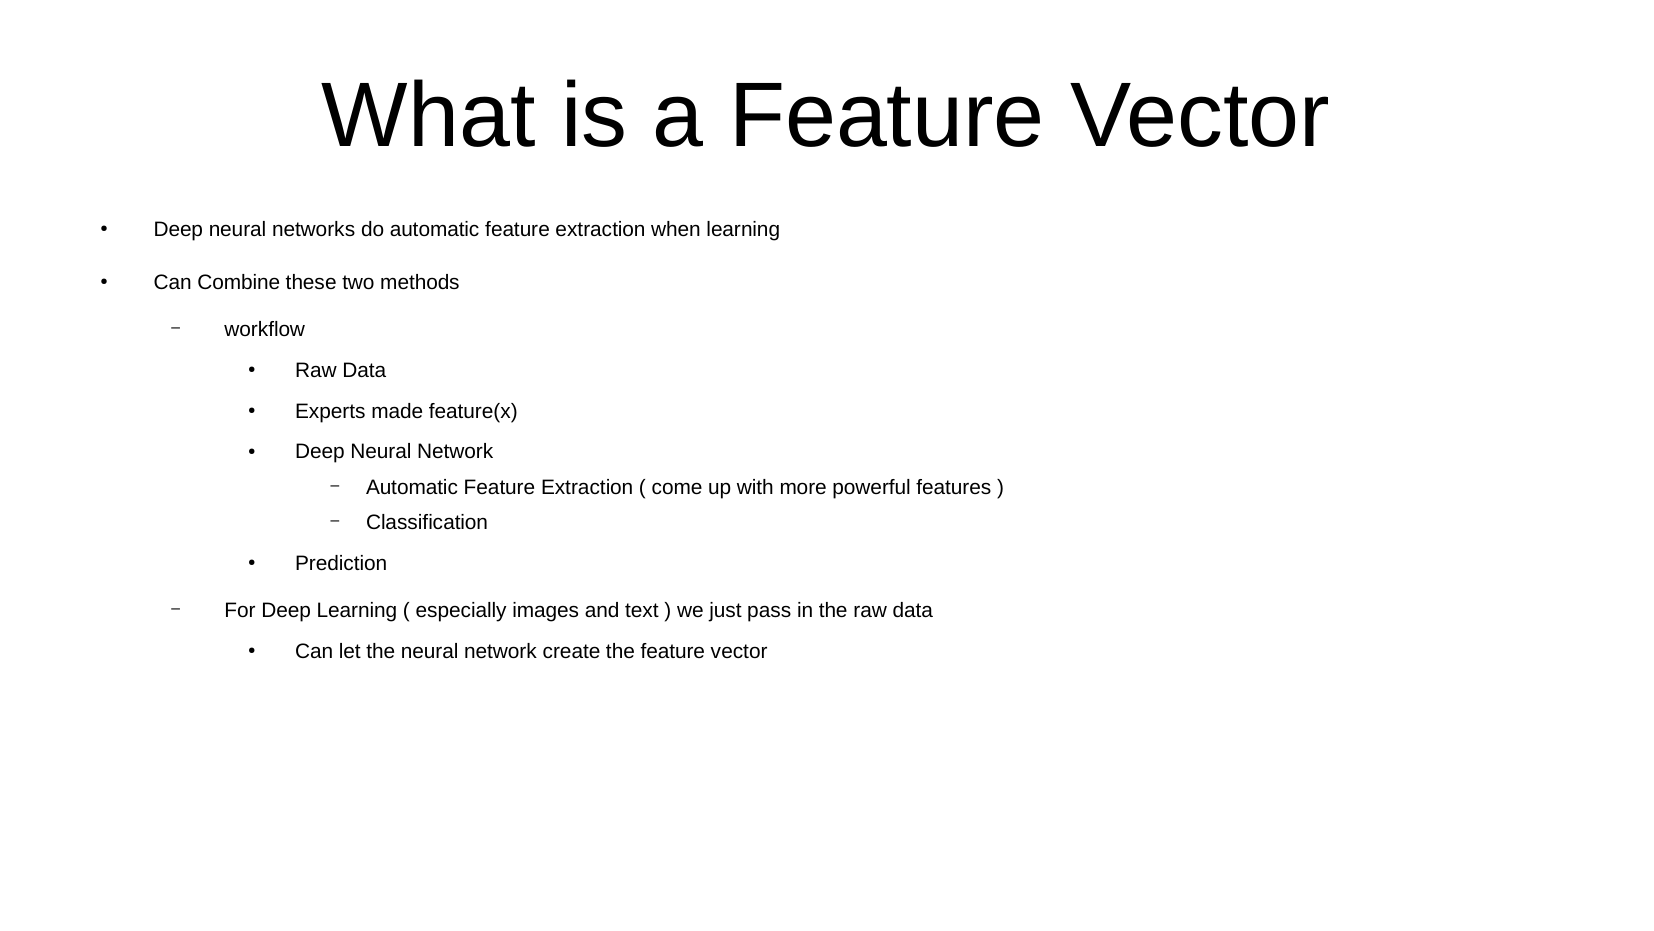

# What is a Feature Vector
Deep neural networks do automatic feature extraction when learning
Can Combine these two methods
workflow
Raw Data
Experts made feature(x)
Deep Neural Network
Automatic Feature Extraction ( come up with more powerful features )
Classification
Prediction
For Deep Learning ( especially images and text ) we just pass in the raw data
Can let the neural network create the feature vector